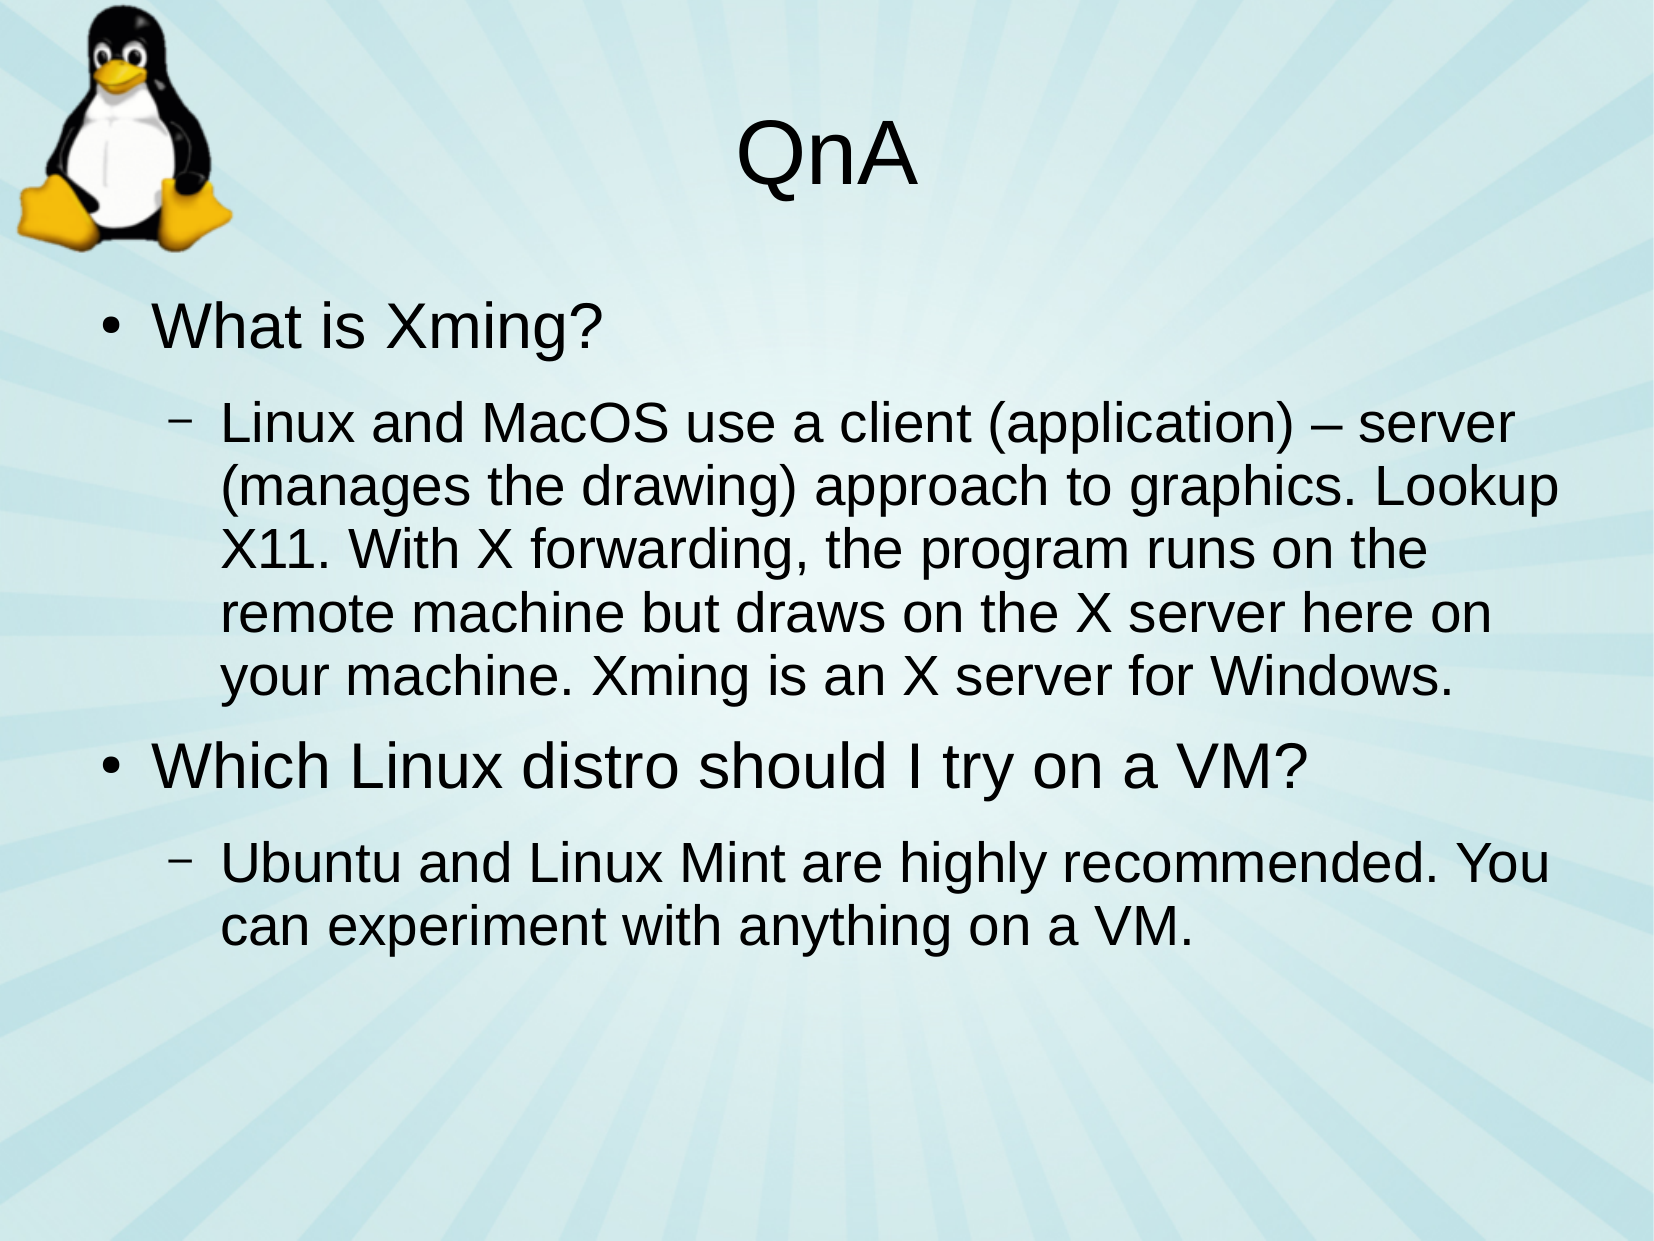

# QnA
What is Xming?
Linux and MacOS use a client (application) – server (manages the drawing) approach to graphics. Lookup X11. With X forwarding, the program runs on the remote machine but draws on the X server here on your machine. Xming is an X server for Windows.
Which Linux distro should I try on a VM?
Ubuntu and Linux Mint are highly recommended. You can experiment with anything on a VM.